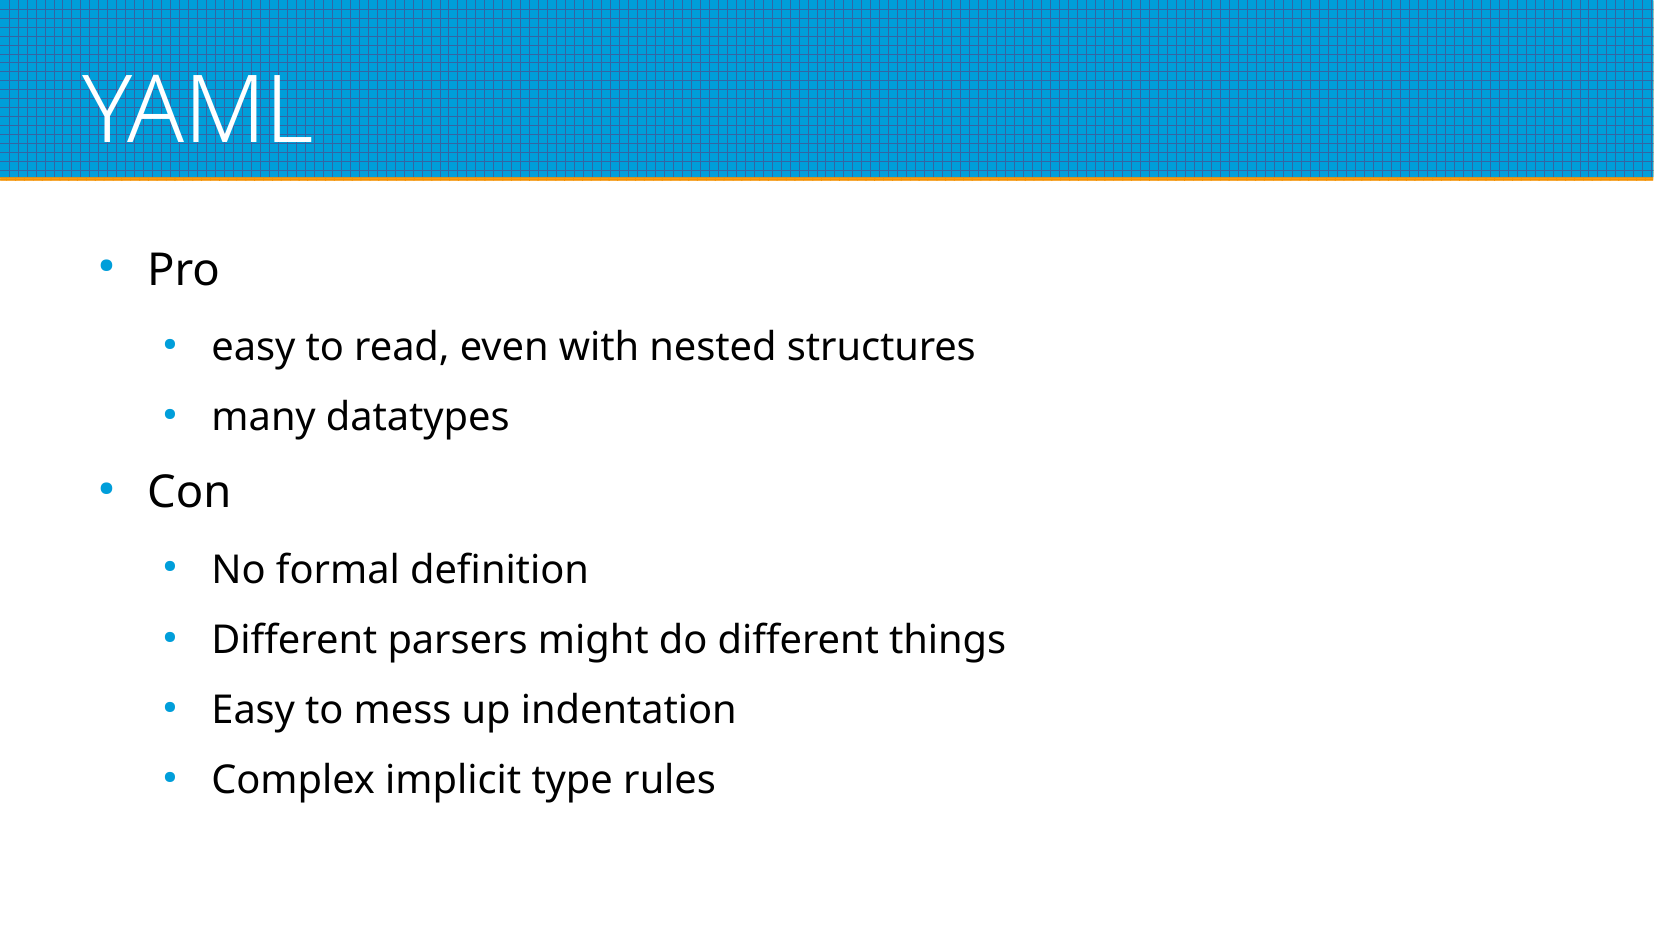

# YAML
Pro
easy to read, even with nested structures
many datatypes
Con
No formal definition
Different parsers might do different things
Easy to mess up indentation
Complex implicit type rules